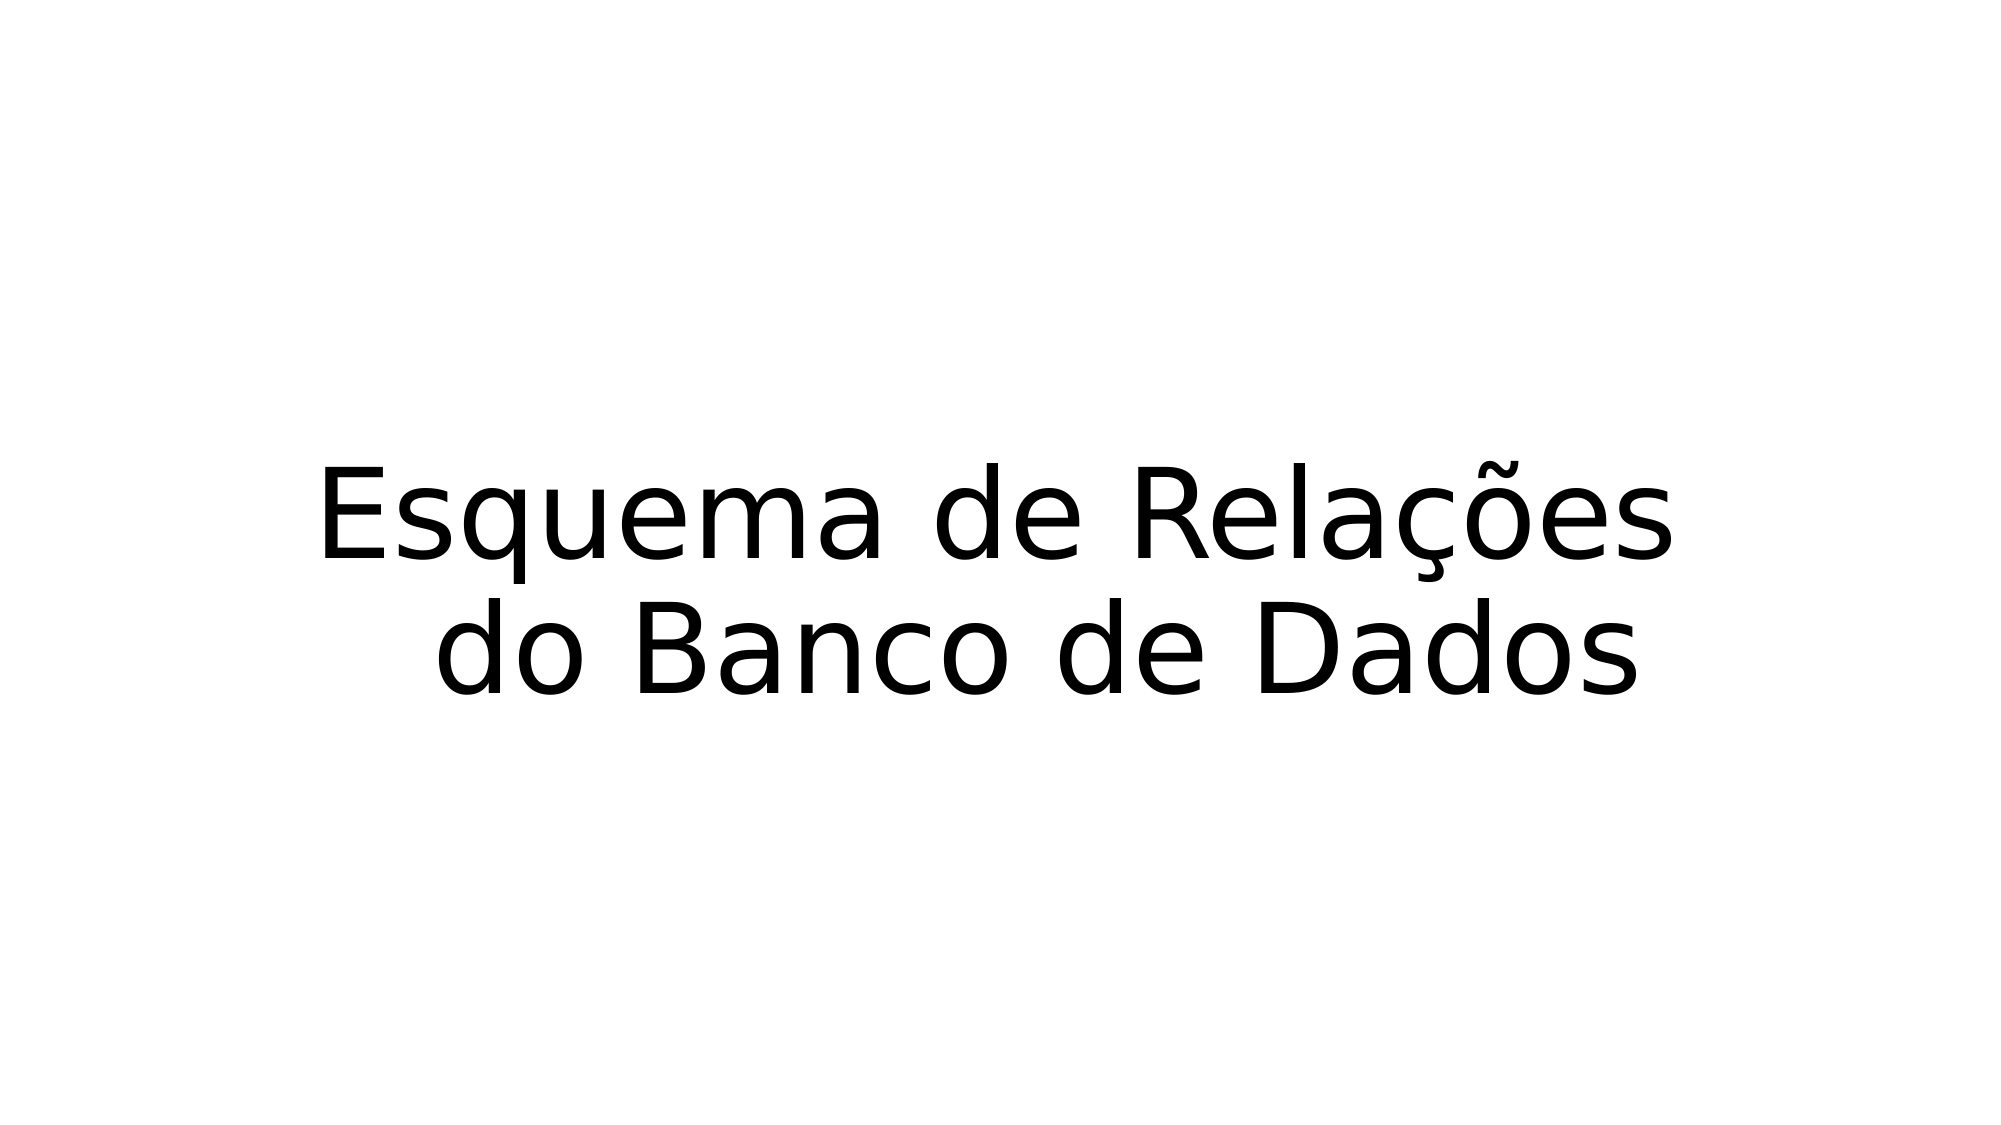

# Esquema de Relações do Banco de Dados